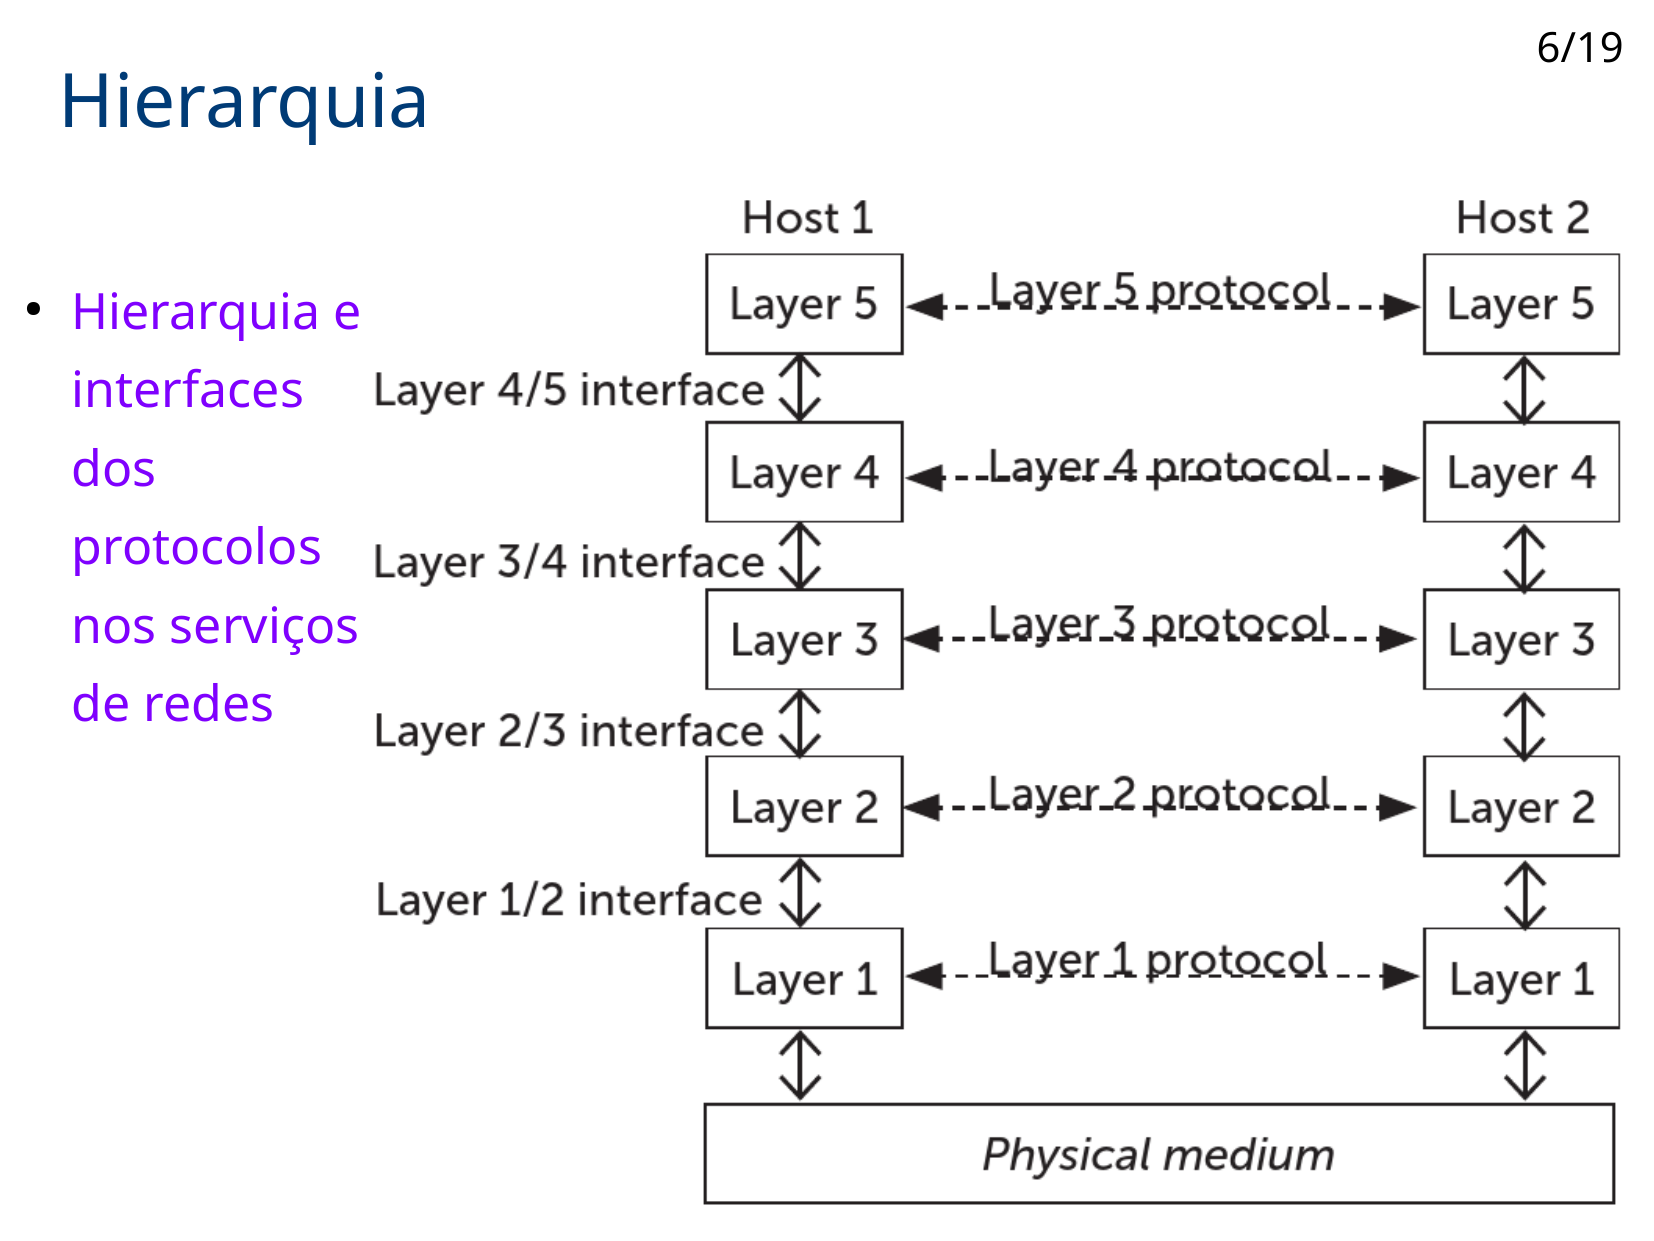

6
# Hierarquia
Hierarquia e interfaces dos protocolos nos serviços de redes